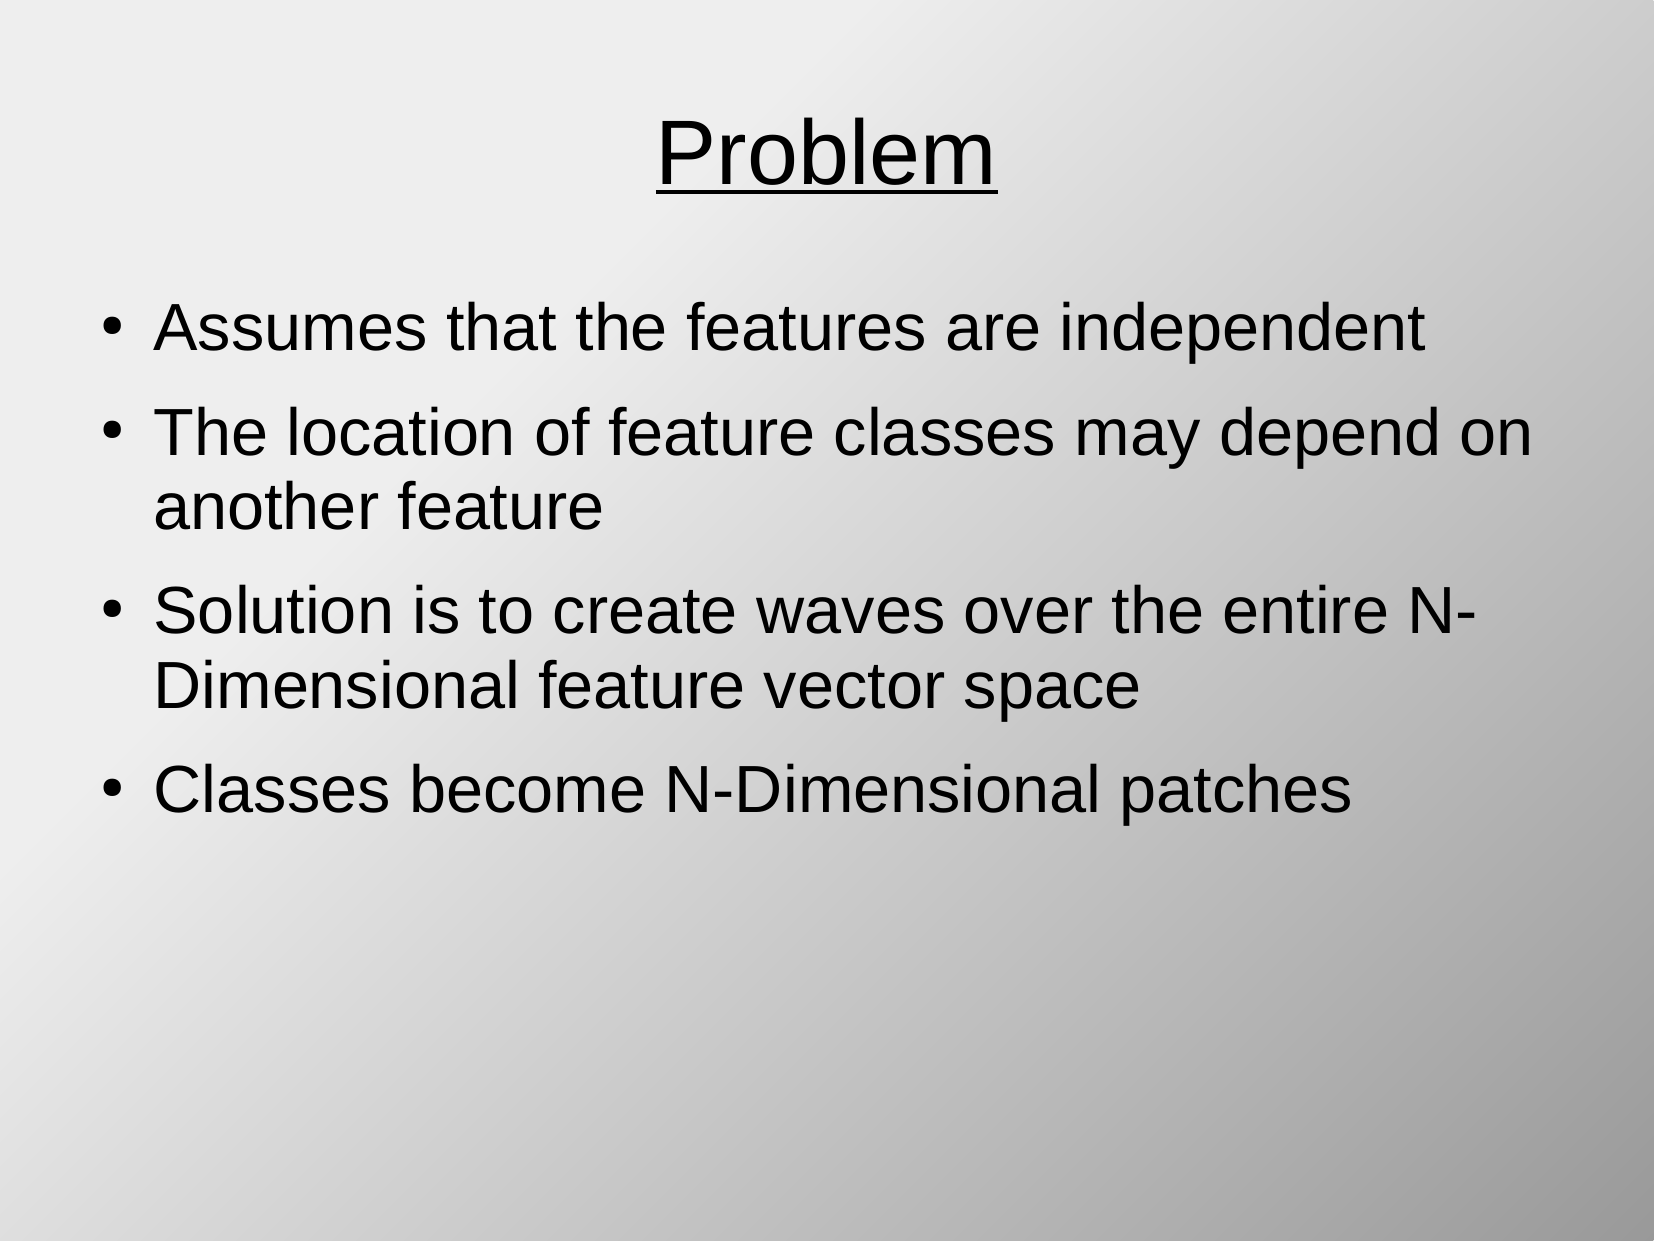

# Problem
Assumes that the features are independent
The location of feature classes may depend on another feature
Solution is to create waves over the entire N-Dimensional feature vector space
Classes become N-Dimensional patches